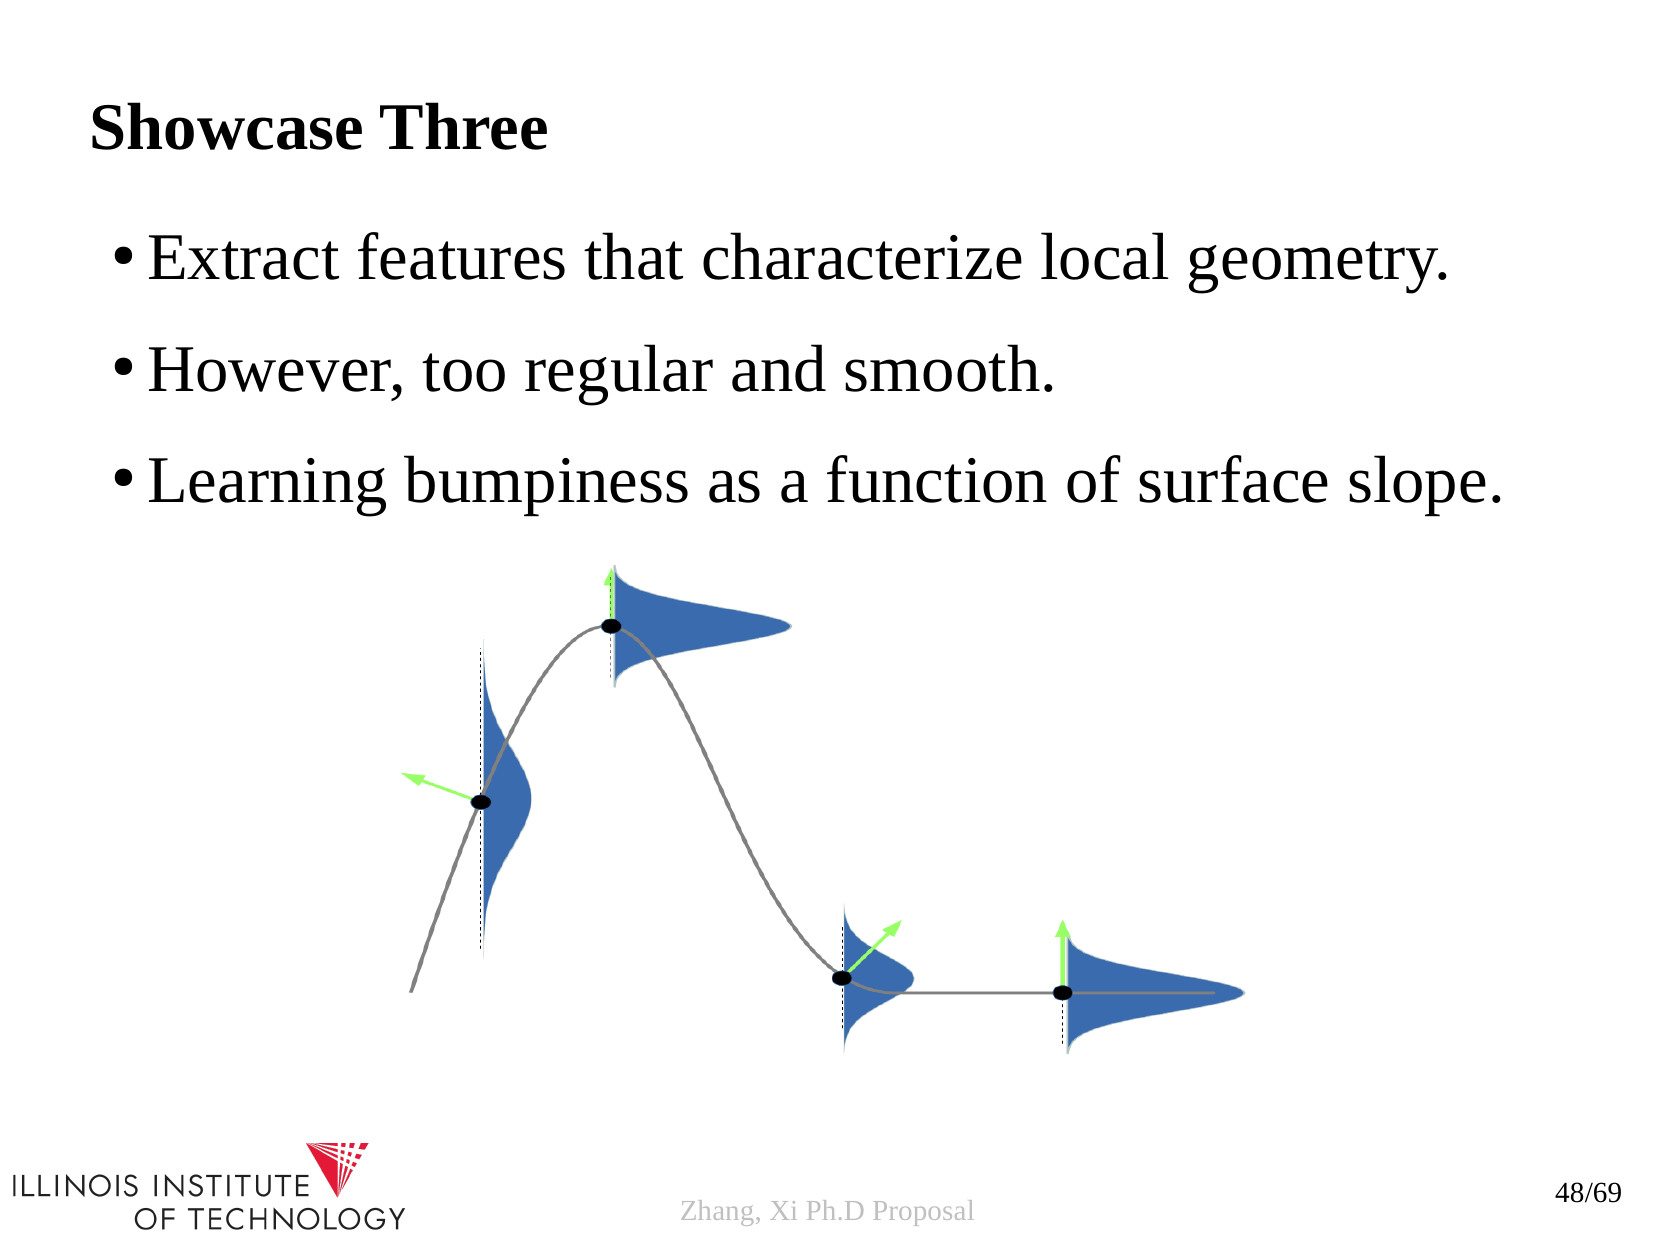

Showcase Three
Extract features that characterize local geometry.
However, too regular and smooth.
Learning bumpiness as a function of surface slope.
48
Zhang, Xi Ph.D Proposal